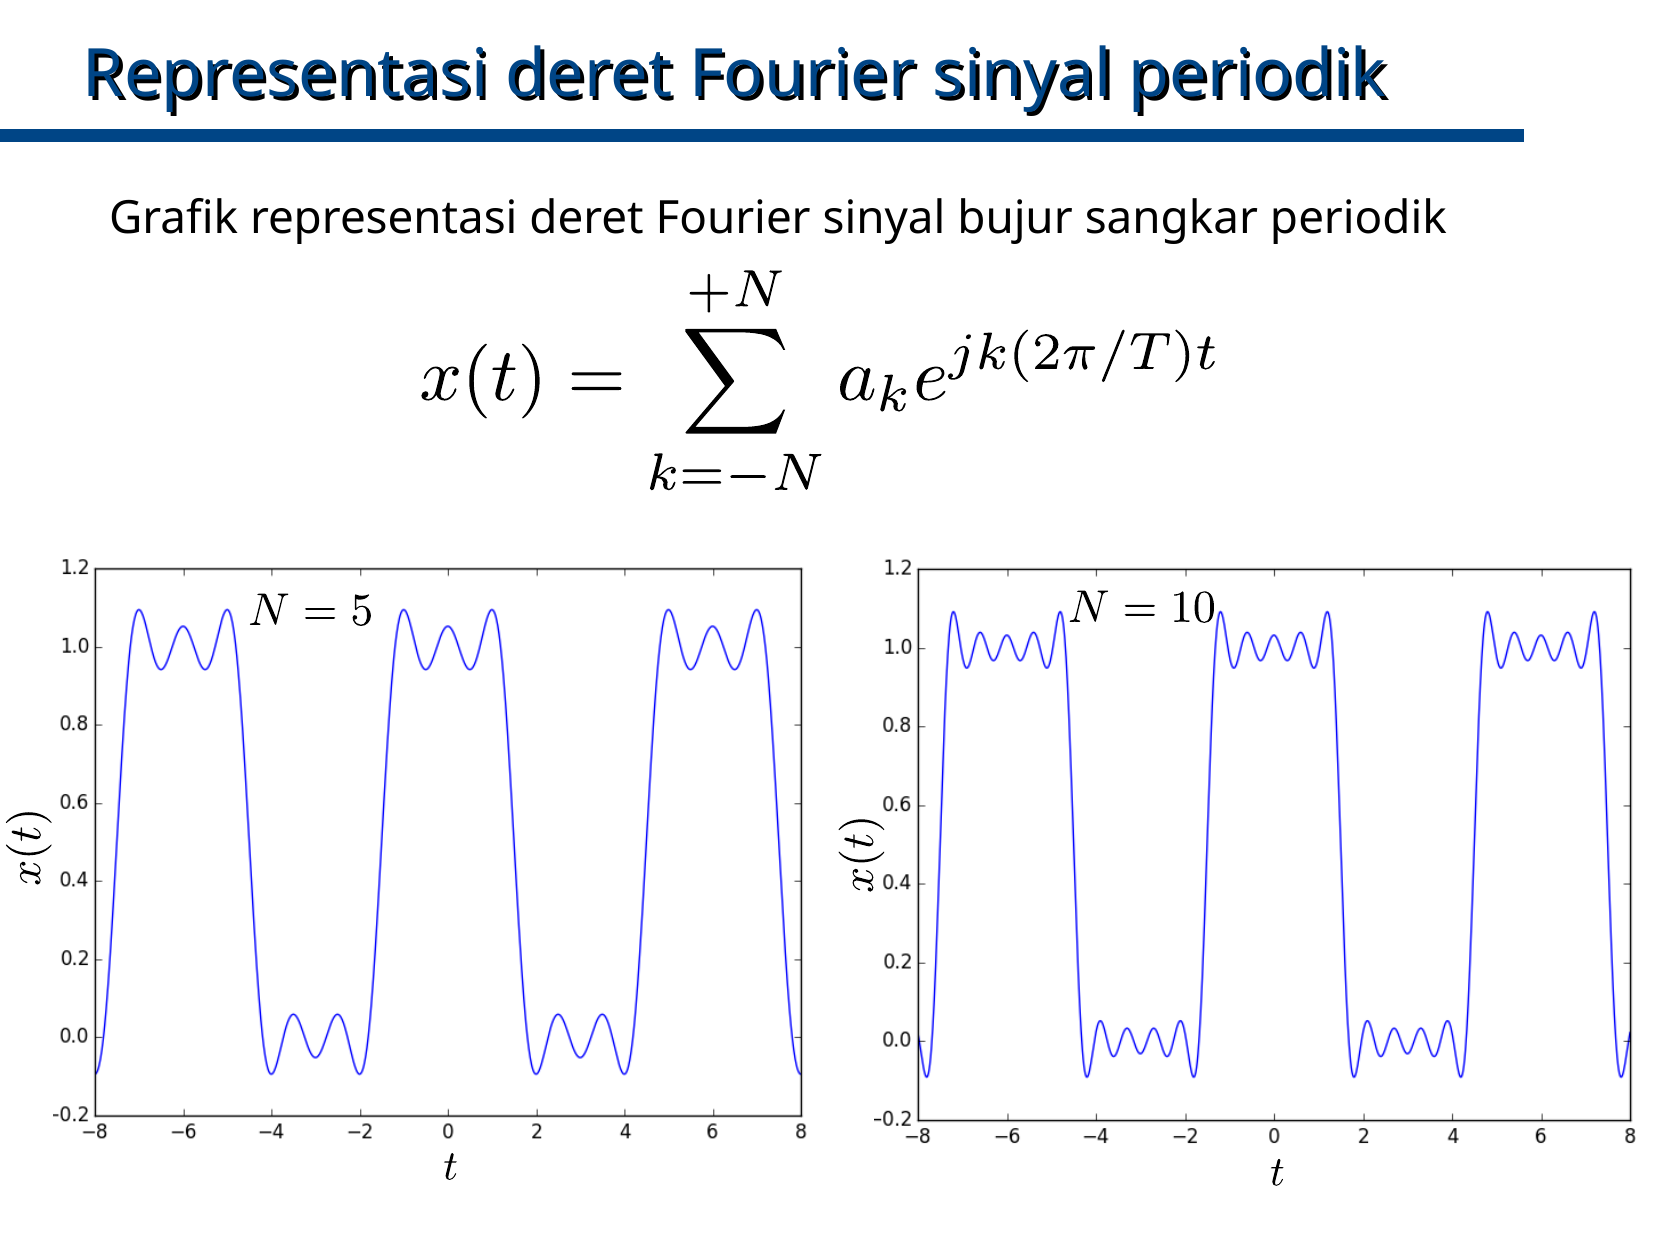

Representasi deret Fourier sinyal periodik
Grafik representasi deret Fourier sinyal bujur sangkar periodik